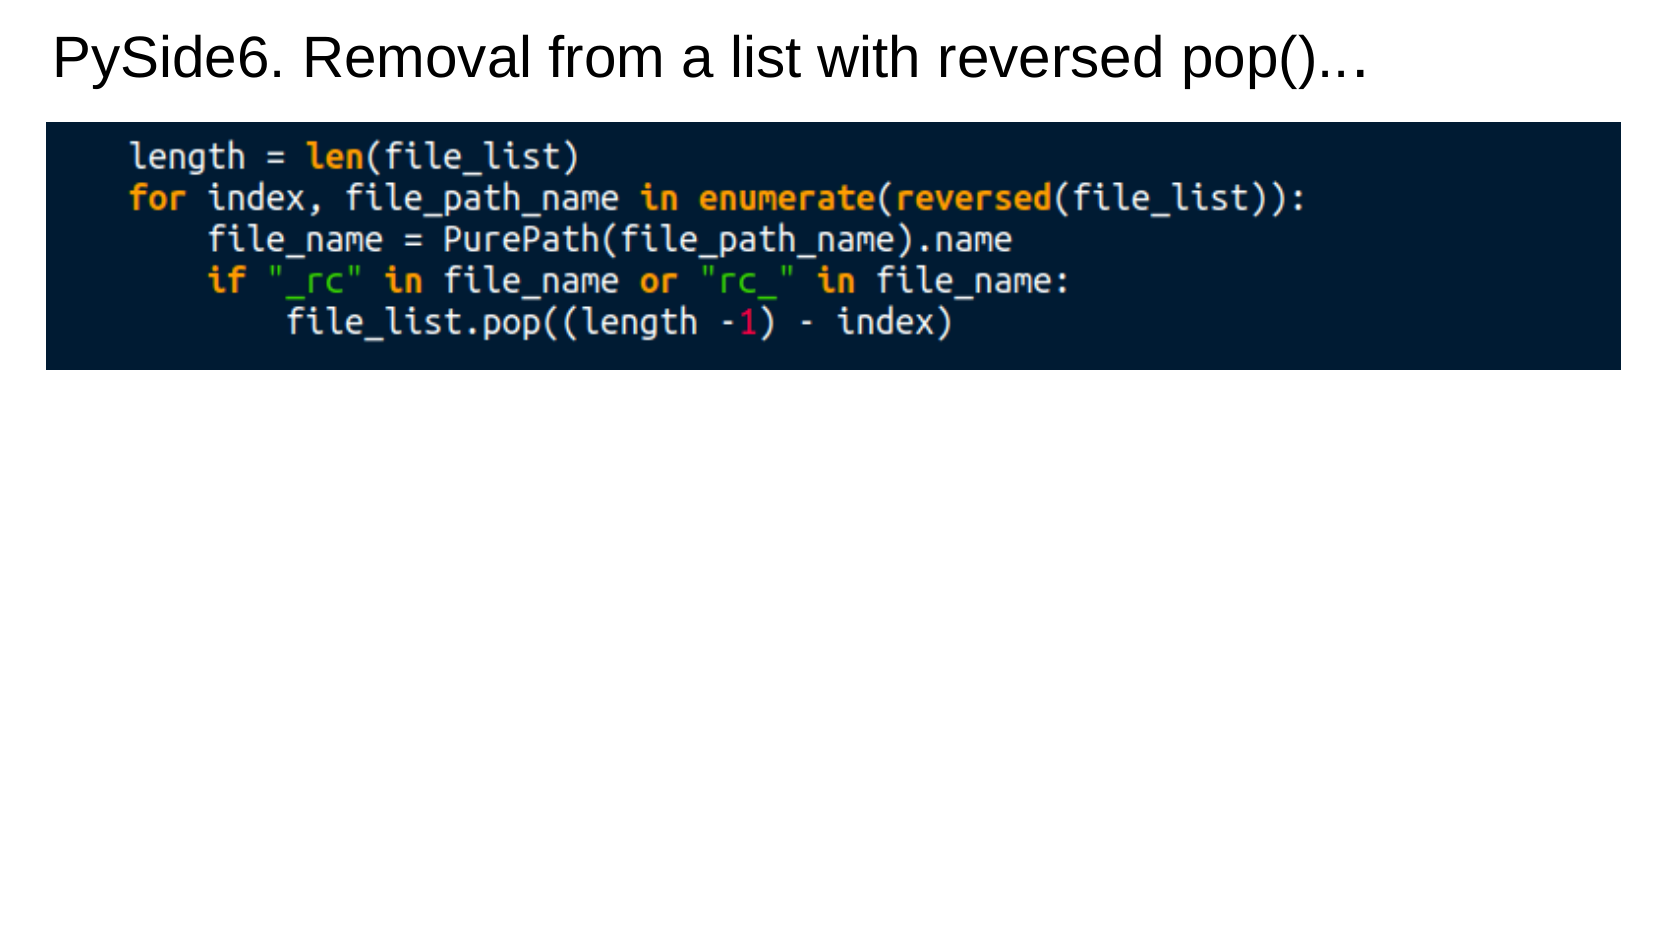

PySide6. Removal from a list with reversed pop()...